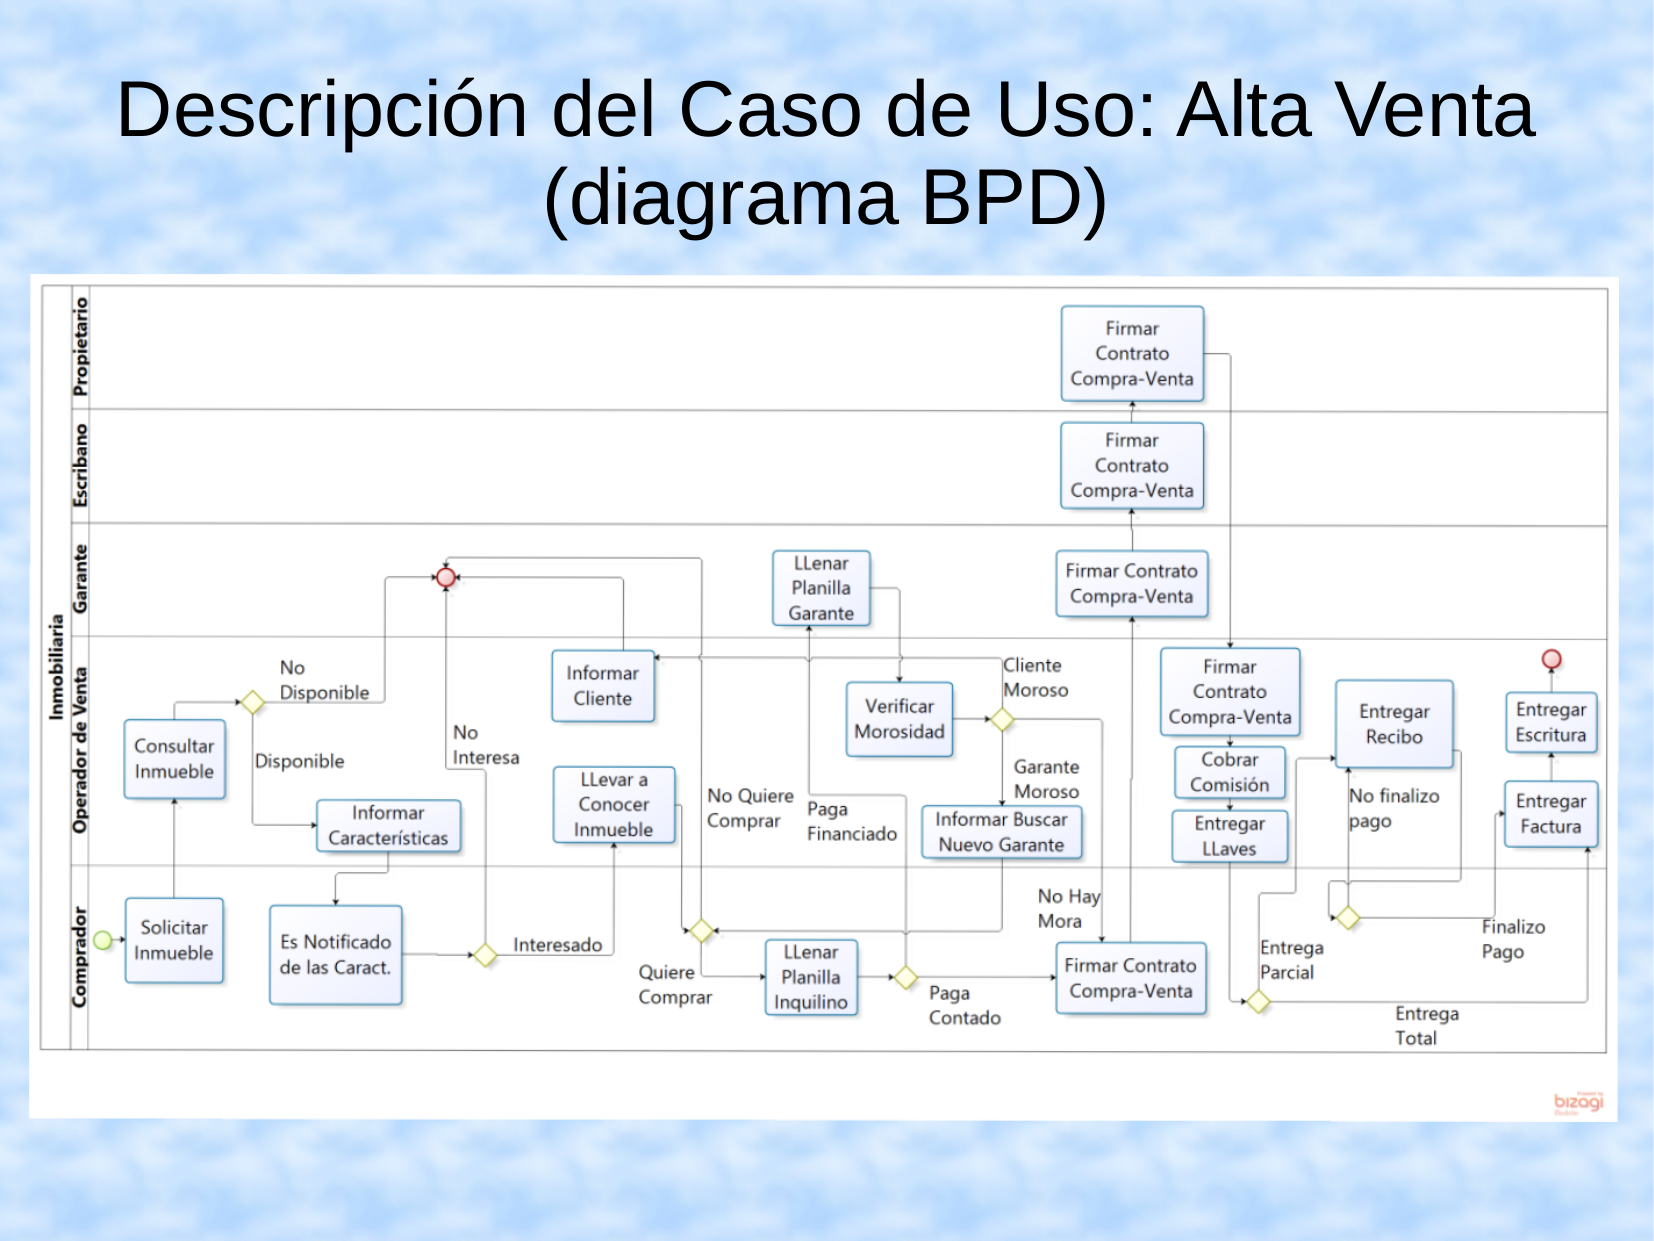

# Descripción del Caso de Uso: Alta Venta (diagrama BPD)